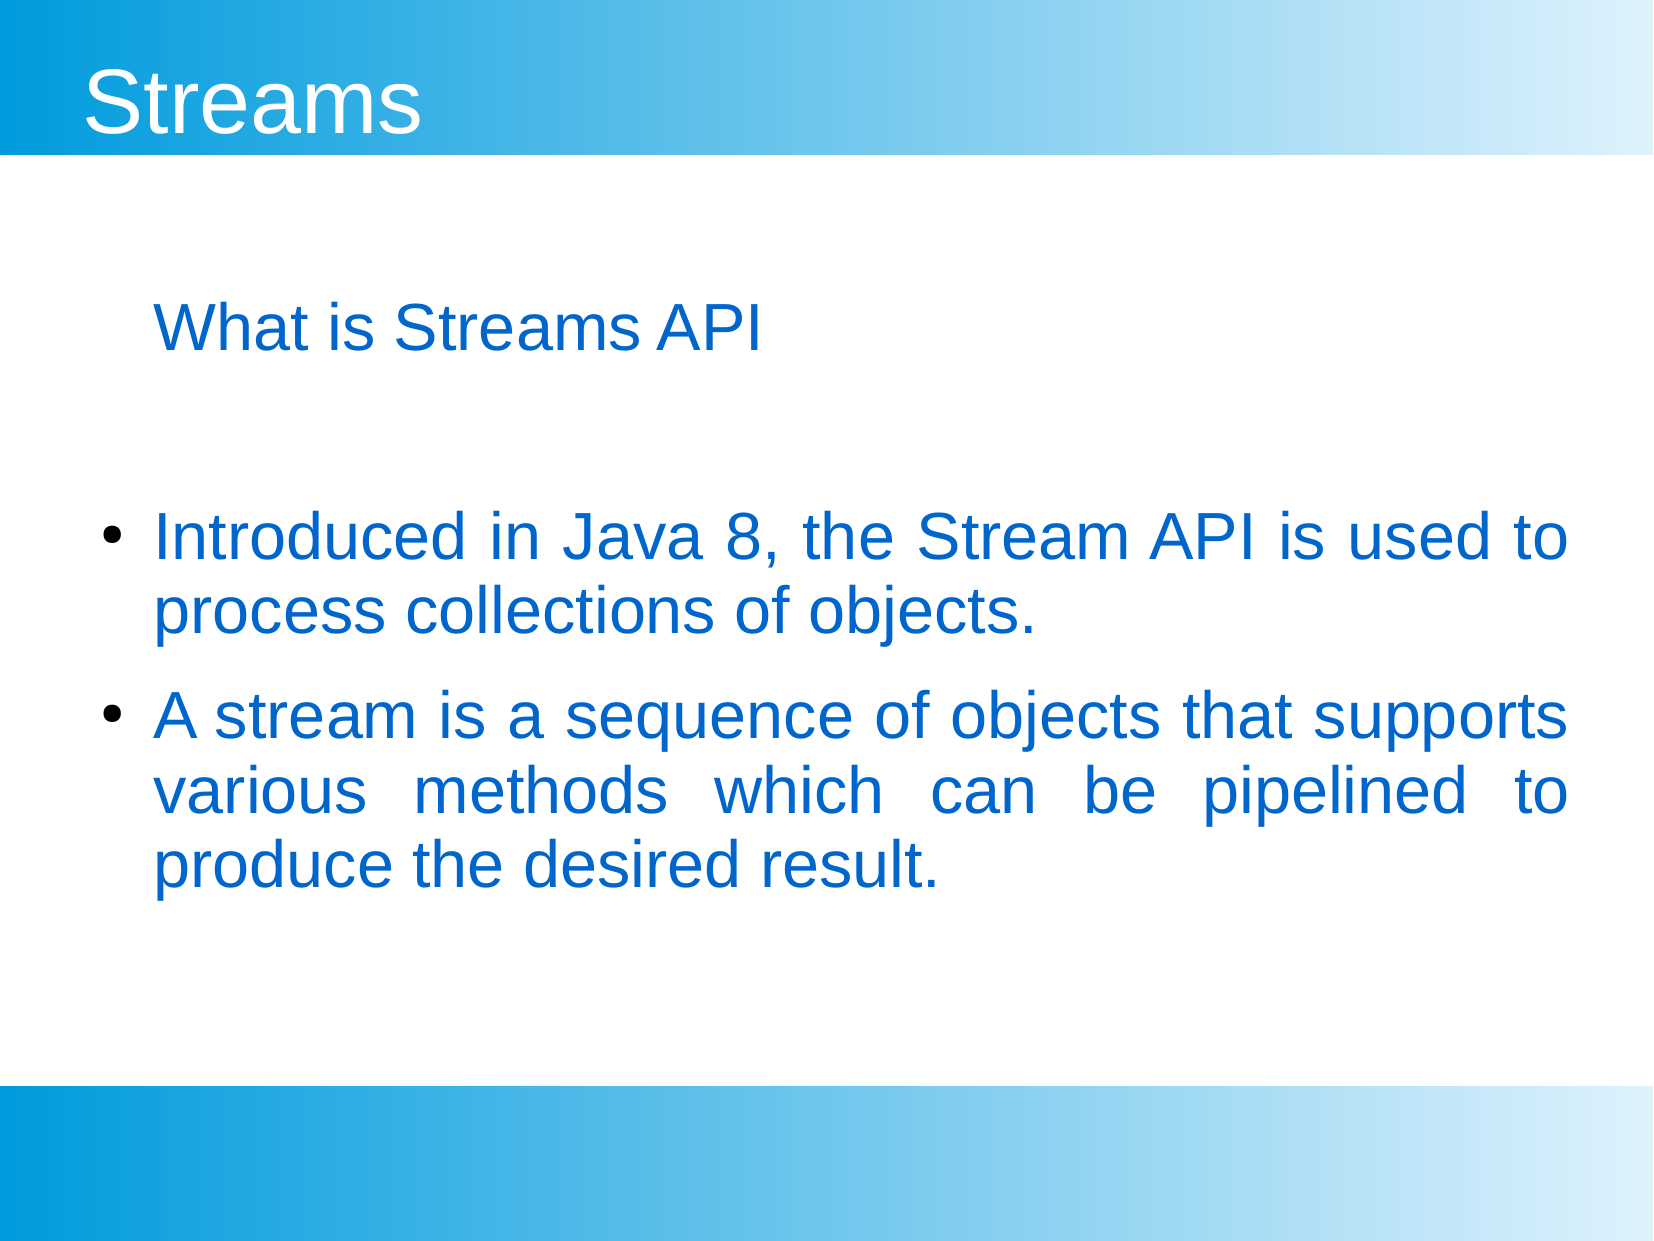

# Streams
What is Streams API
Introduced in Java 8, the Stream API is used to process collections of objects.
A stream is a sequence of objects that supports various methods which can be pipelined to produce the desired result.